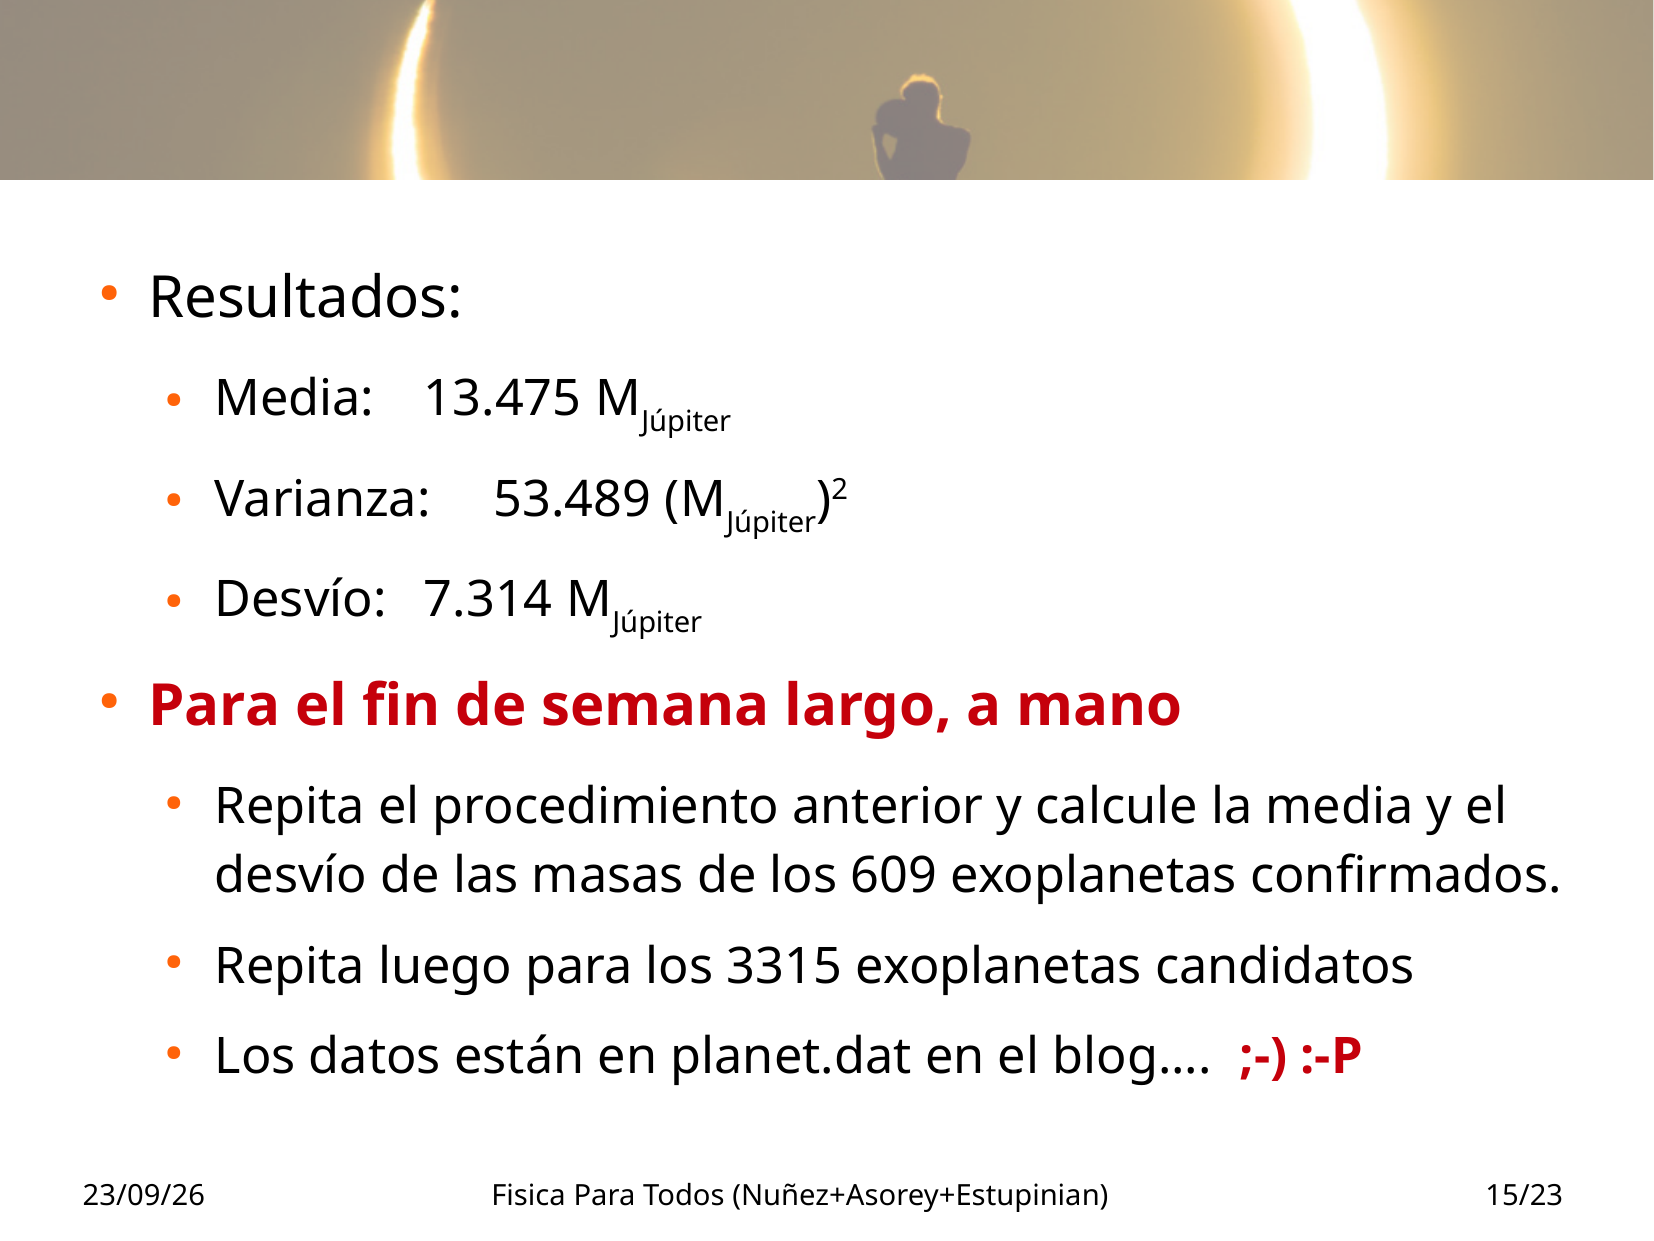

#
Resultados:
Media: 			13.475 MJúpiter
Varianza: 		53.489 (MJúpiter)2
Desvío:			7.314 MJúpiter
Para el fin de semana largo, a mano
Repita el procedimiento anterior y calcule la media y el desvío de las masas de los 609 exoplanetas confirmados.
Repita luego para los 3315 exoplanetas candidatos
Los datos están en planet.dat en el blog.... ;-) :-P
Fisica Para Todos (Nuñez+Asorey+Estupinian)
15